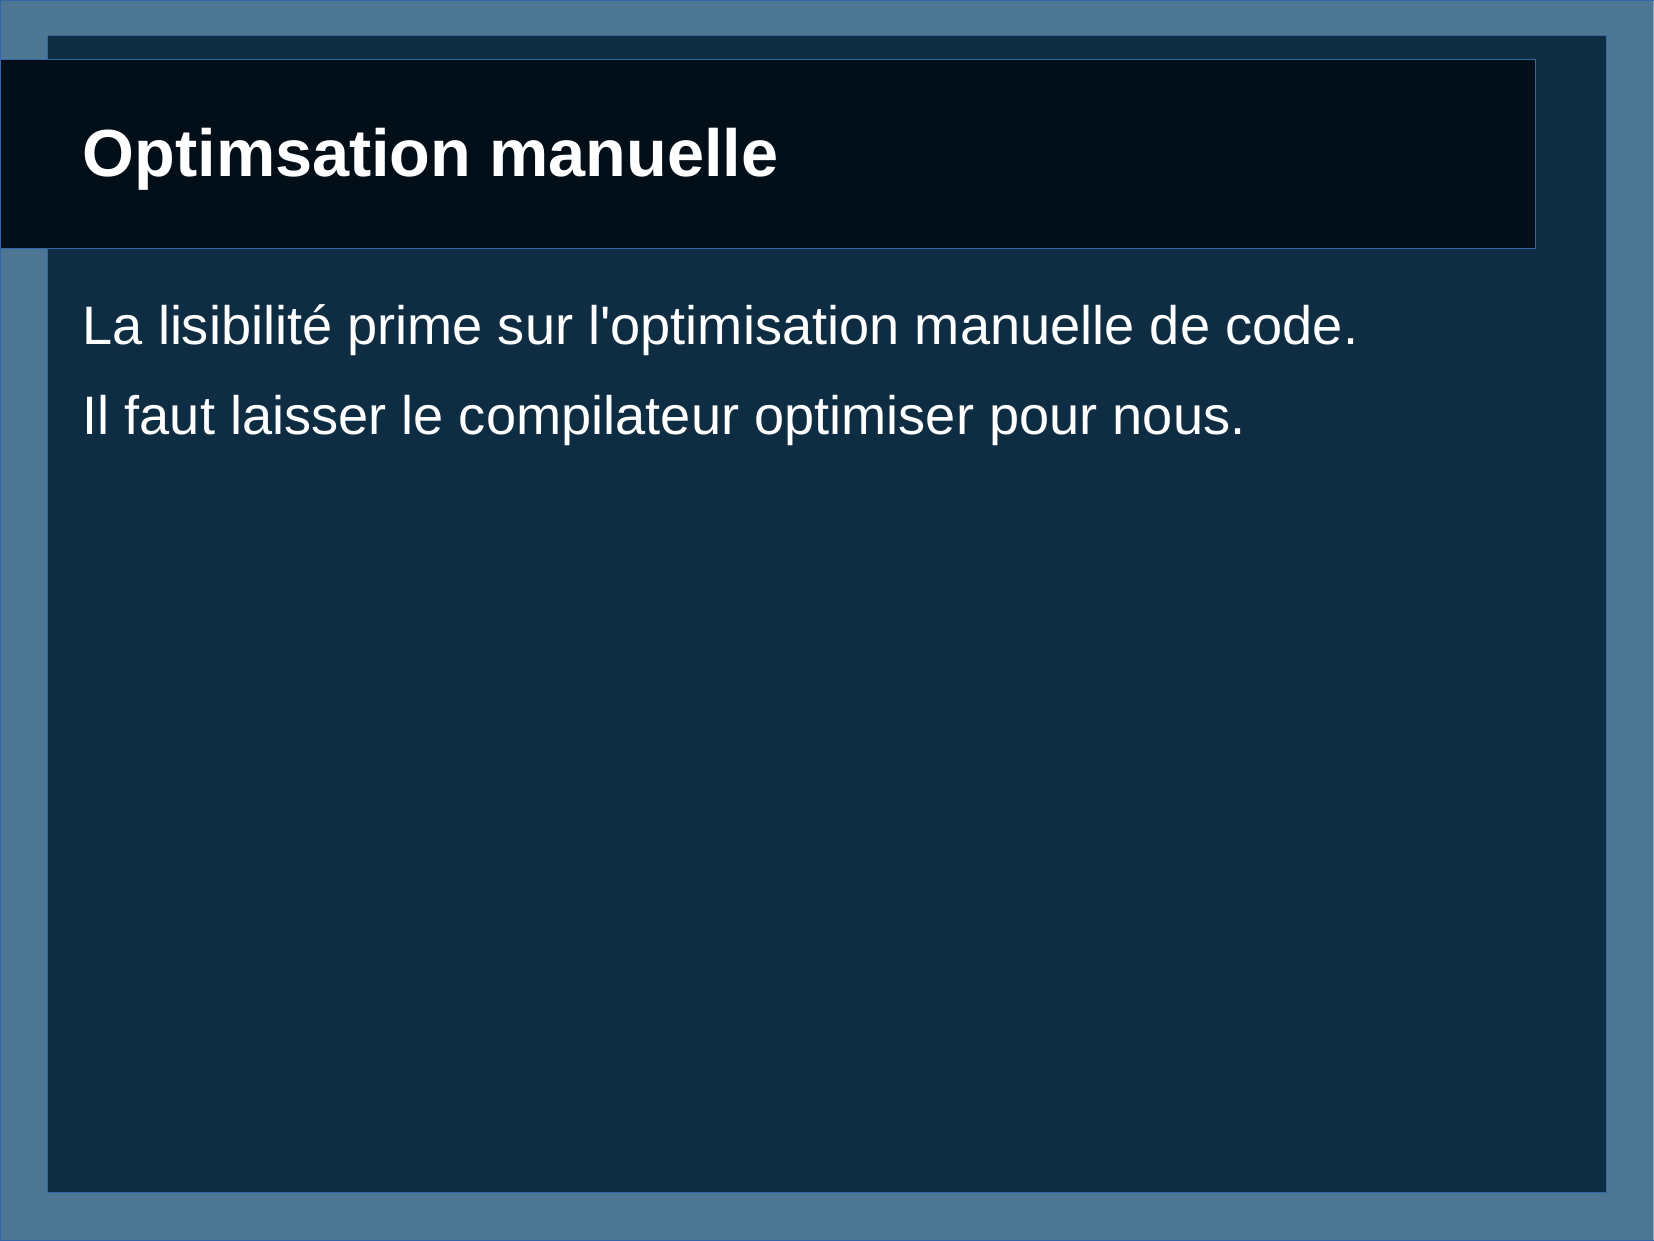

# Optimsation manuelle
La lisibilité prime sur l'optimisation manuelle de code.
Il faut laisser le compilateur optimiser pour nous.